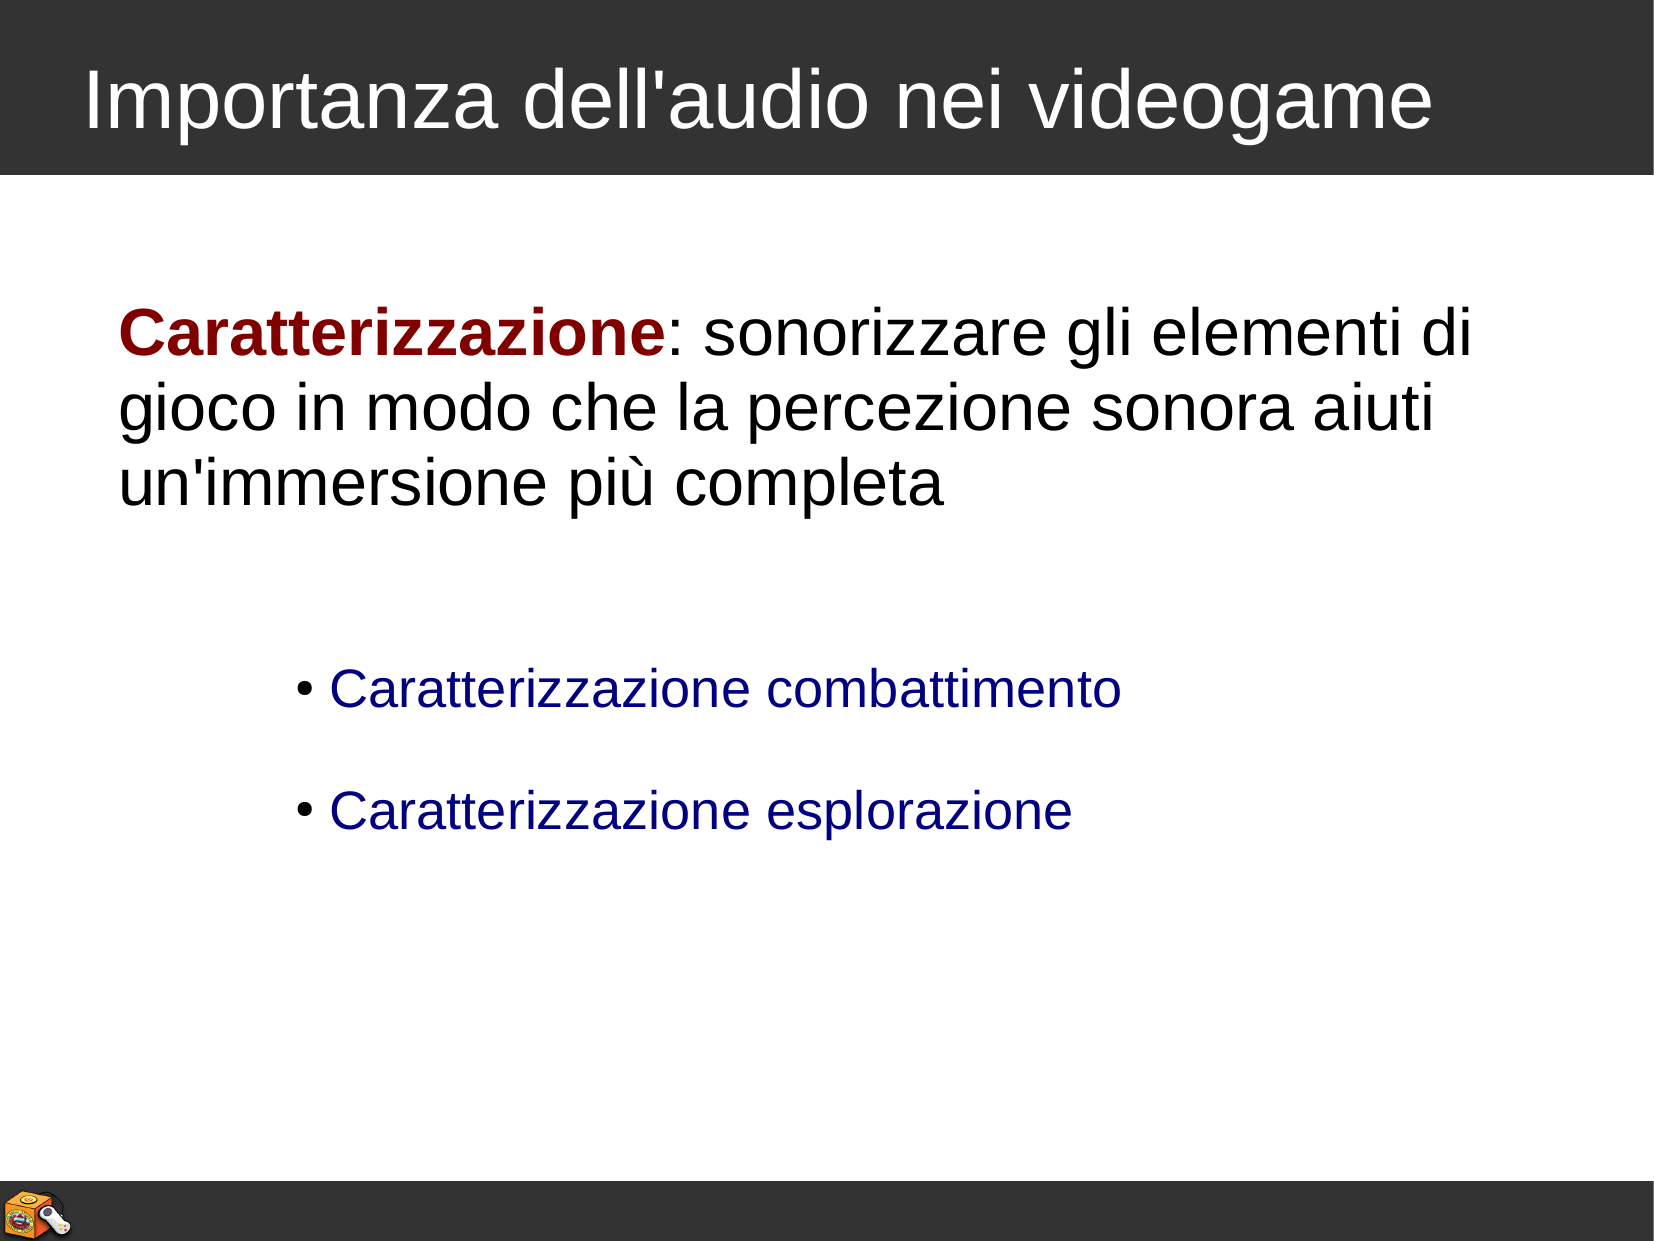

# Importanza dell'audio nei videogame
Caratterizzazione: sonorizzare gli elementi di gioco in modo che la percezione sonora aiuti un'immersione più completa
 Caratterizzazione combattimento
 Caratterizzazione esplorazione